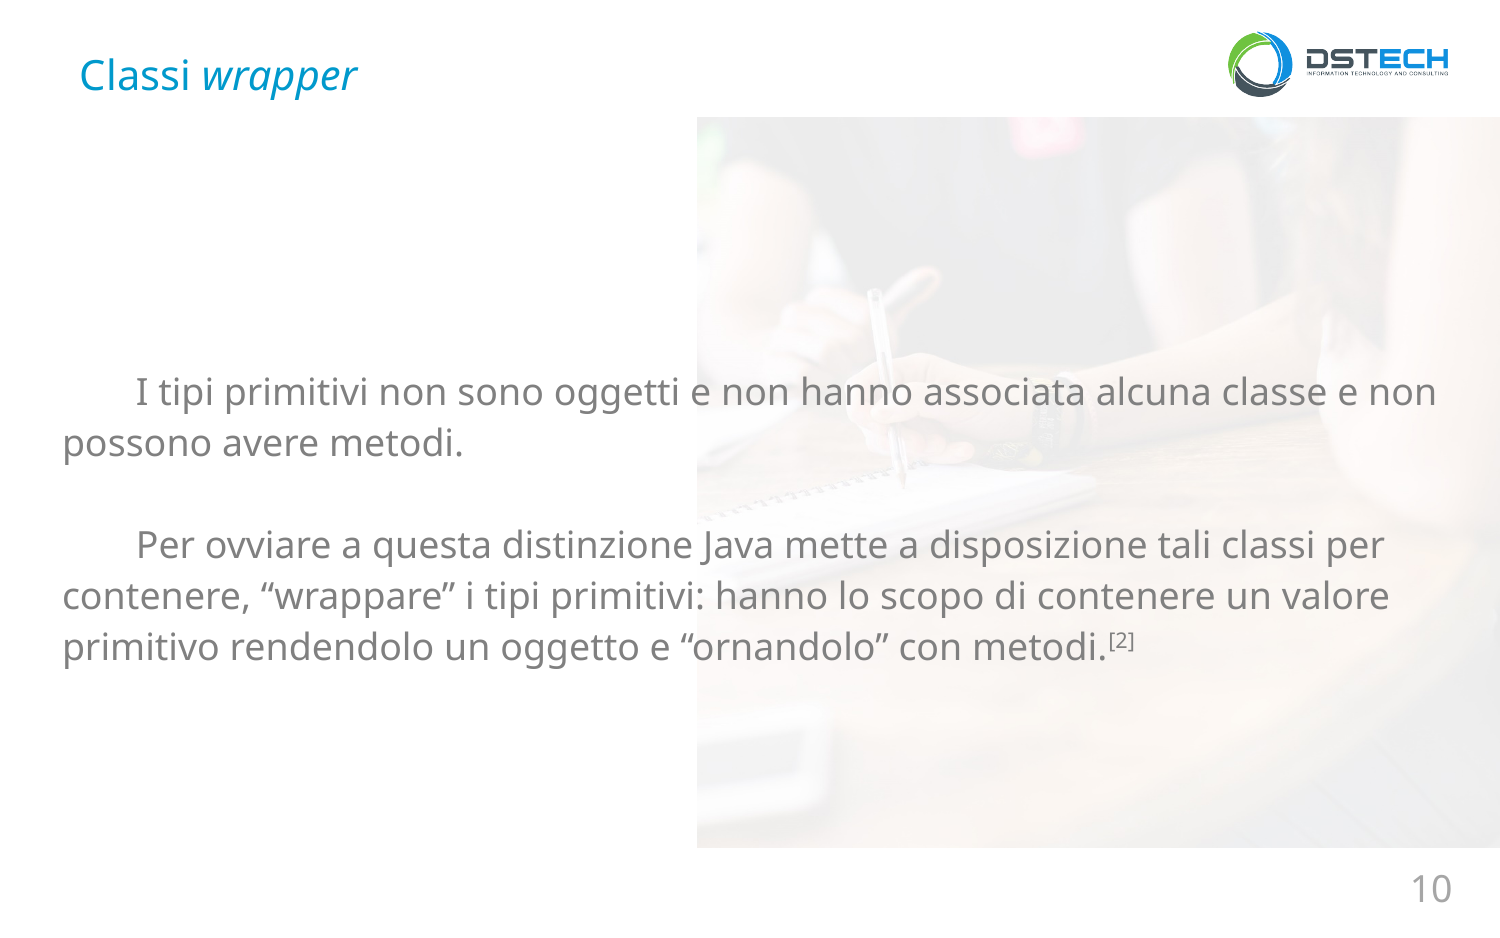

Classi wrapper
	I tipi primitivi non sono oggetti e non hanno associata alcuna classe e non possono avere metodi.
	Per ovviare a questa distinzione Java mette a disposizione tali classi per contenere, “wrappare” i tipi primitivi: hanno lo scopo di contenere un valore primitivo rendendolo un oggetto e “ornandolo” con metodi.[2]
10